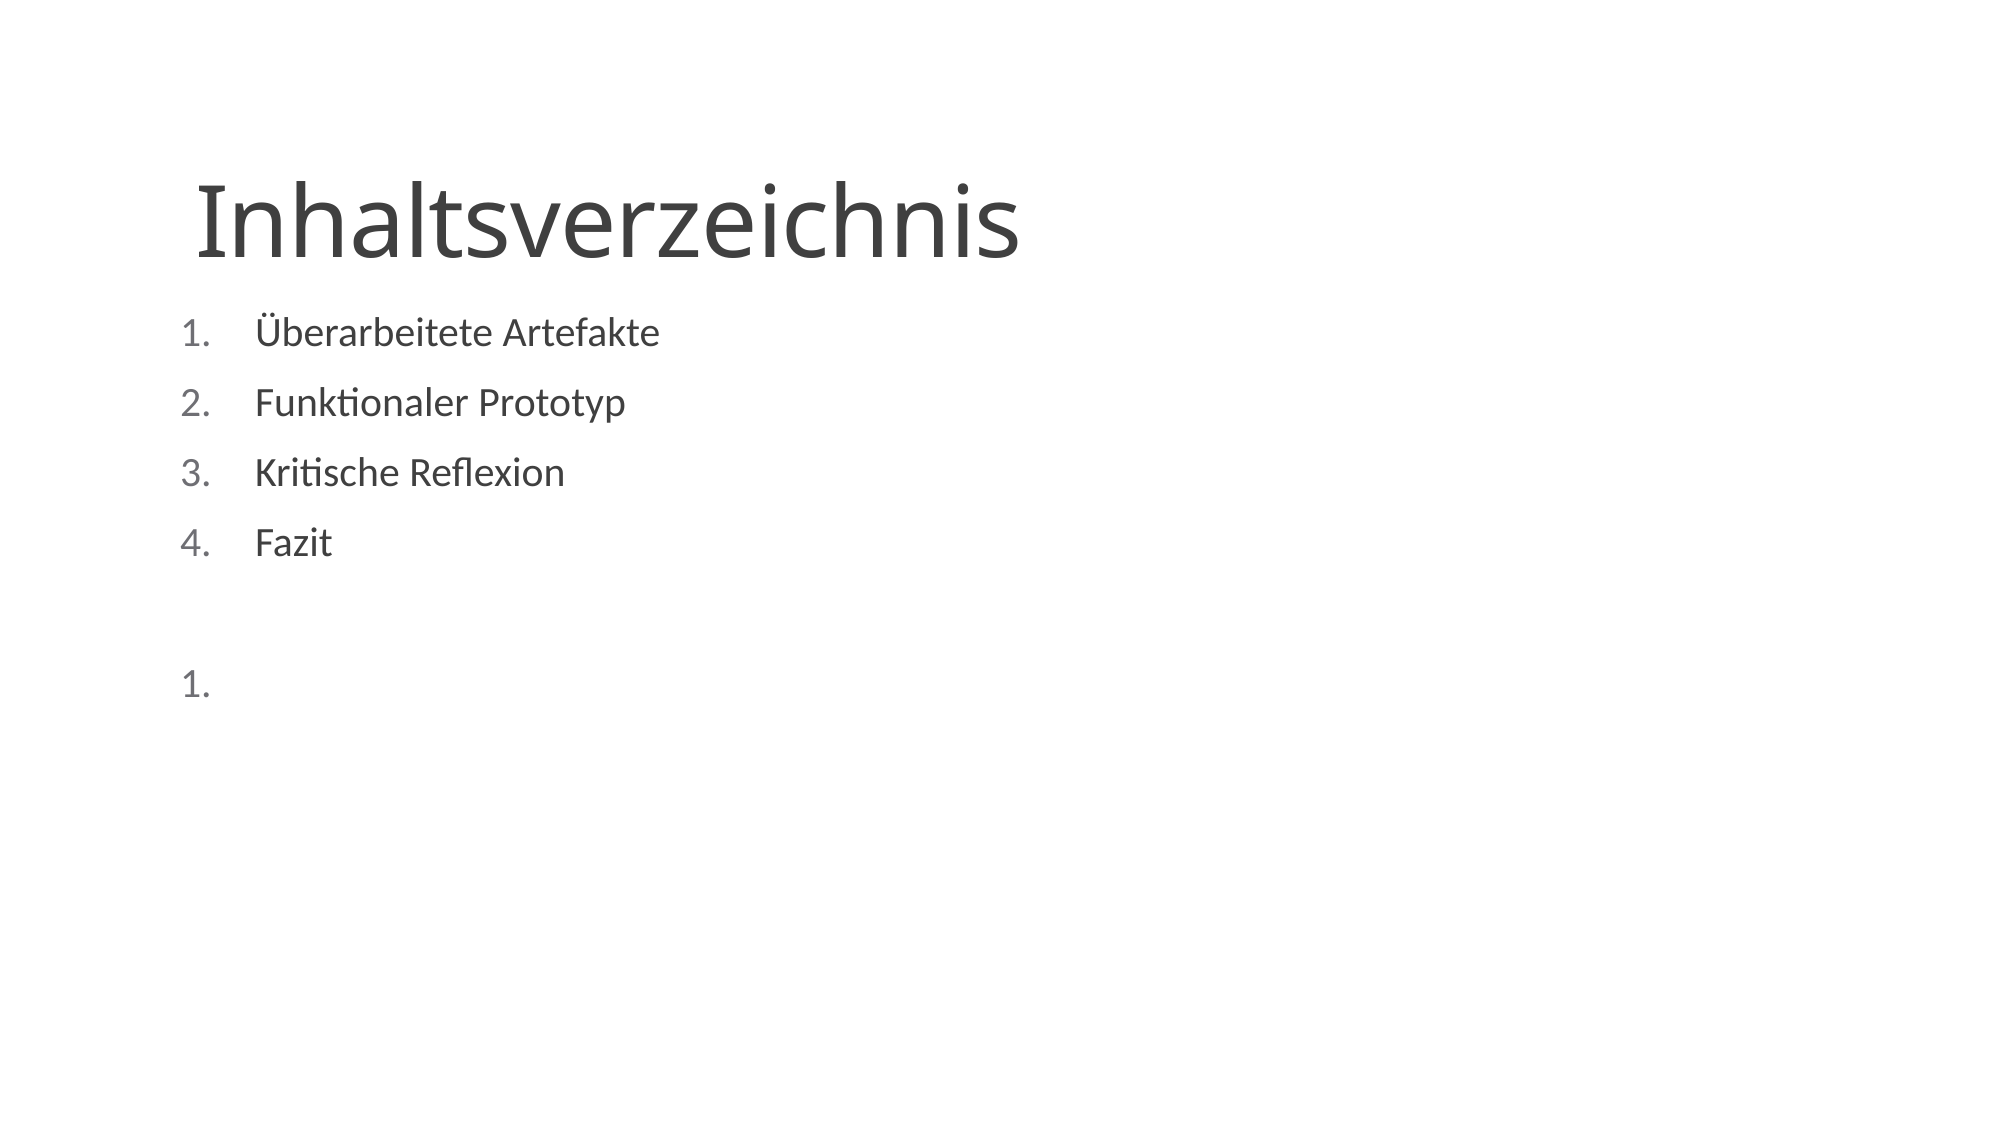

# Inhaltsverzeichnis
Überarbeitete Artefakte
Funktionaler Prototyp
Kritische Reflexion
Fazit